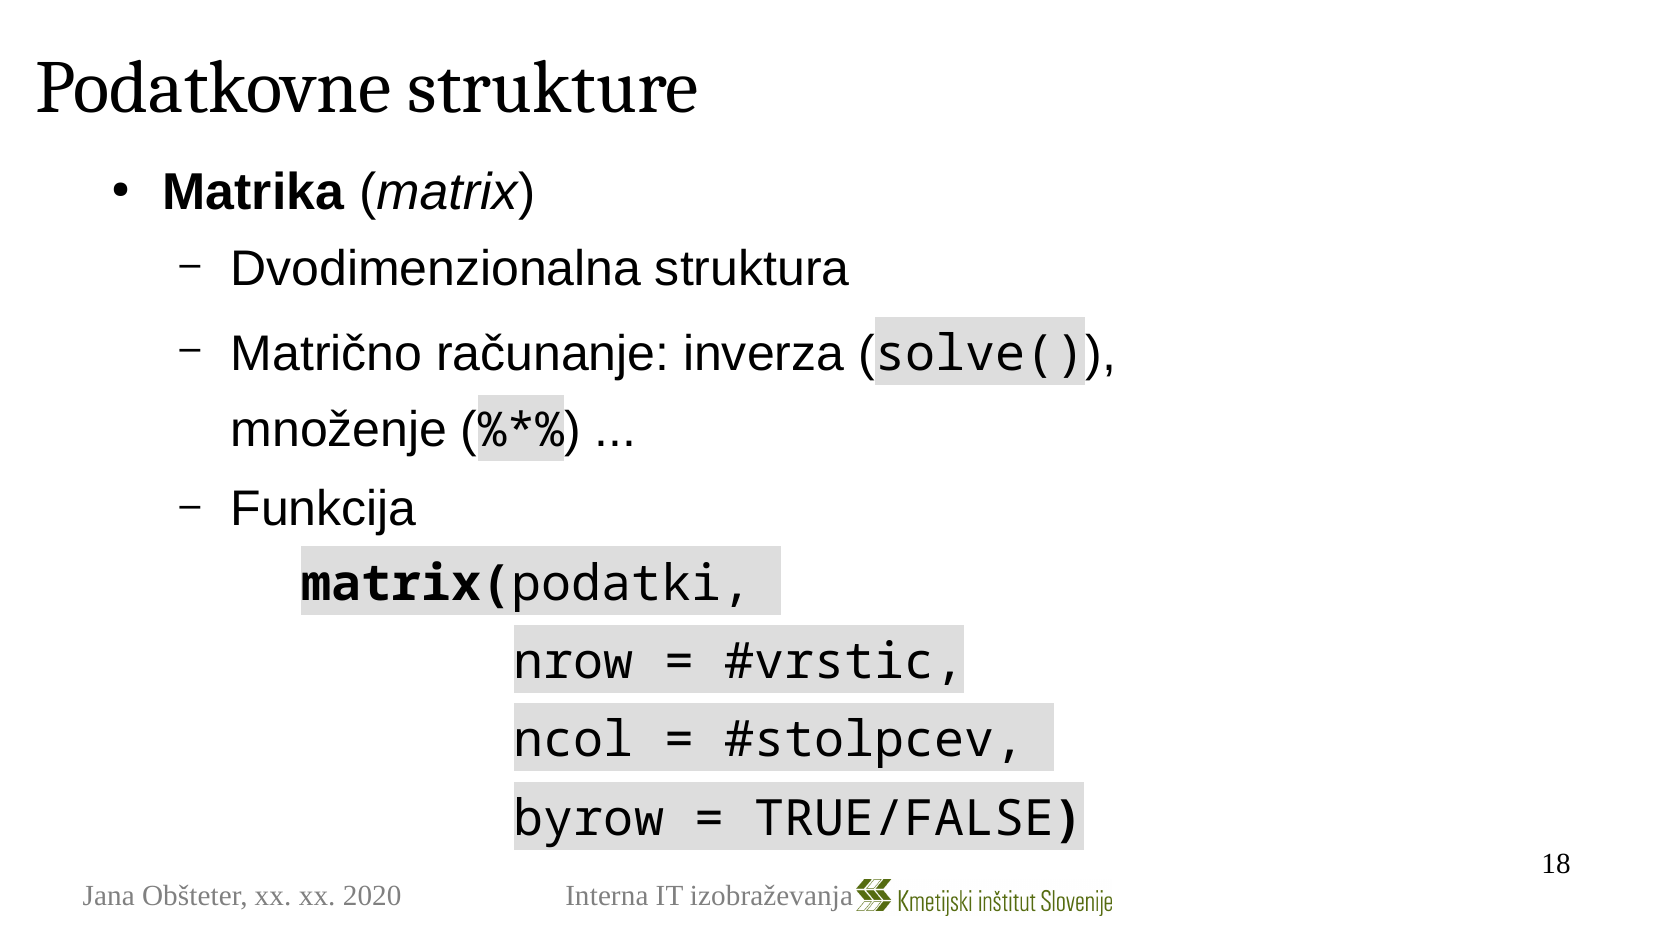

# Podatkovne strukture
Matrika (matrix)
Dvodimenzionalna struktura
Matrično računanje: inverza (solve()),
množenje (%*%) ...
Funkcija
	matrix(podatki,
				nrow = #vrstic,
				ncol = #stolpcev,
				byrow = TRUE/FALSE)
18